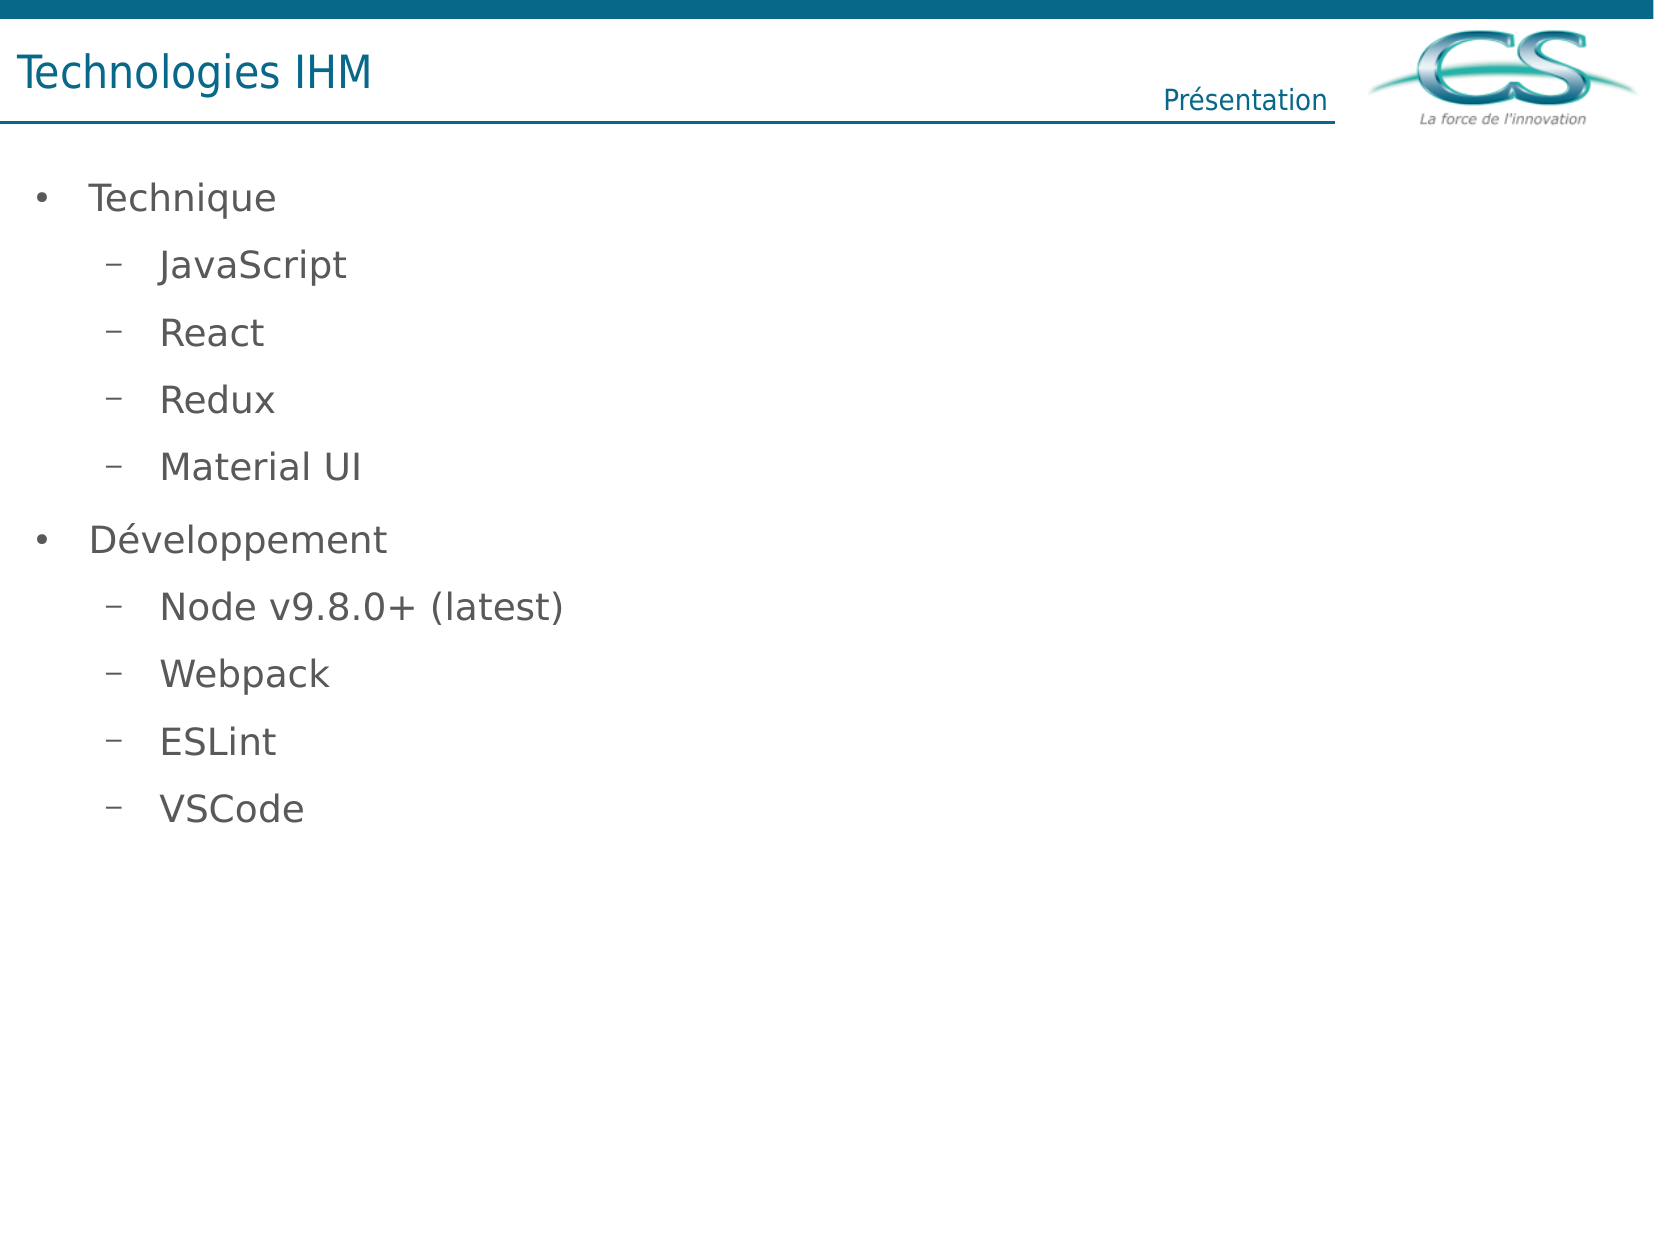

Technologies IHM
Présentation
# Technique
JavaScript
React
Redux
Material UI
Développement
Node v9.8.0+ (latest)
Webpack
ESLint
VSCode